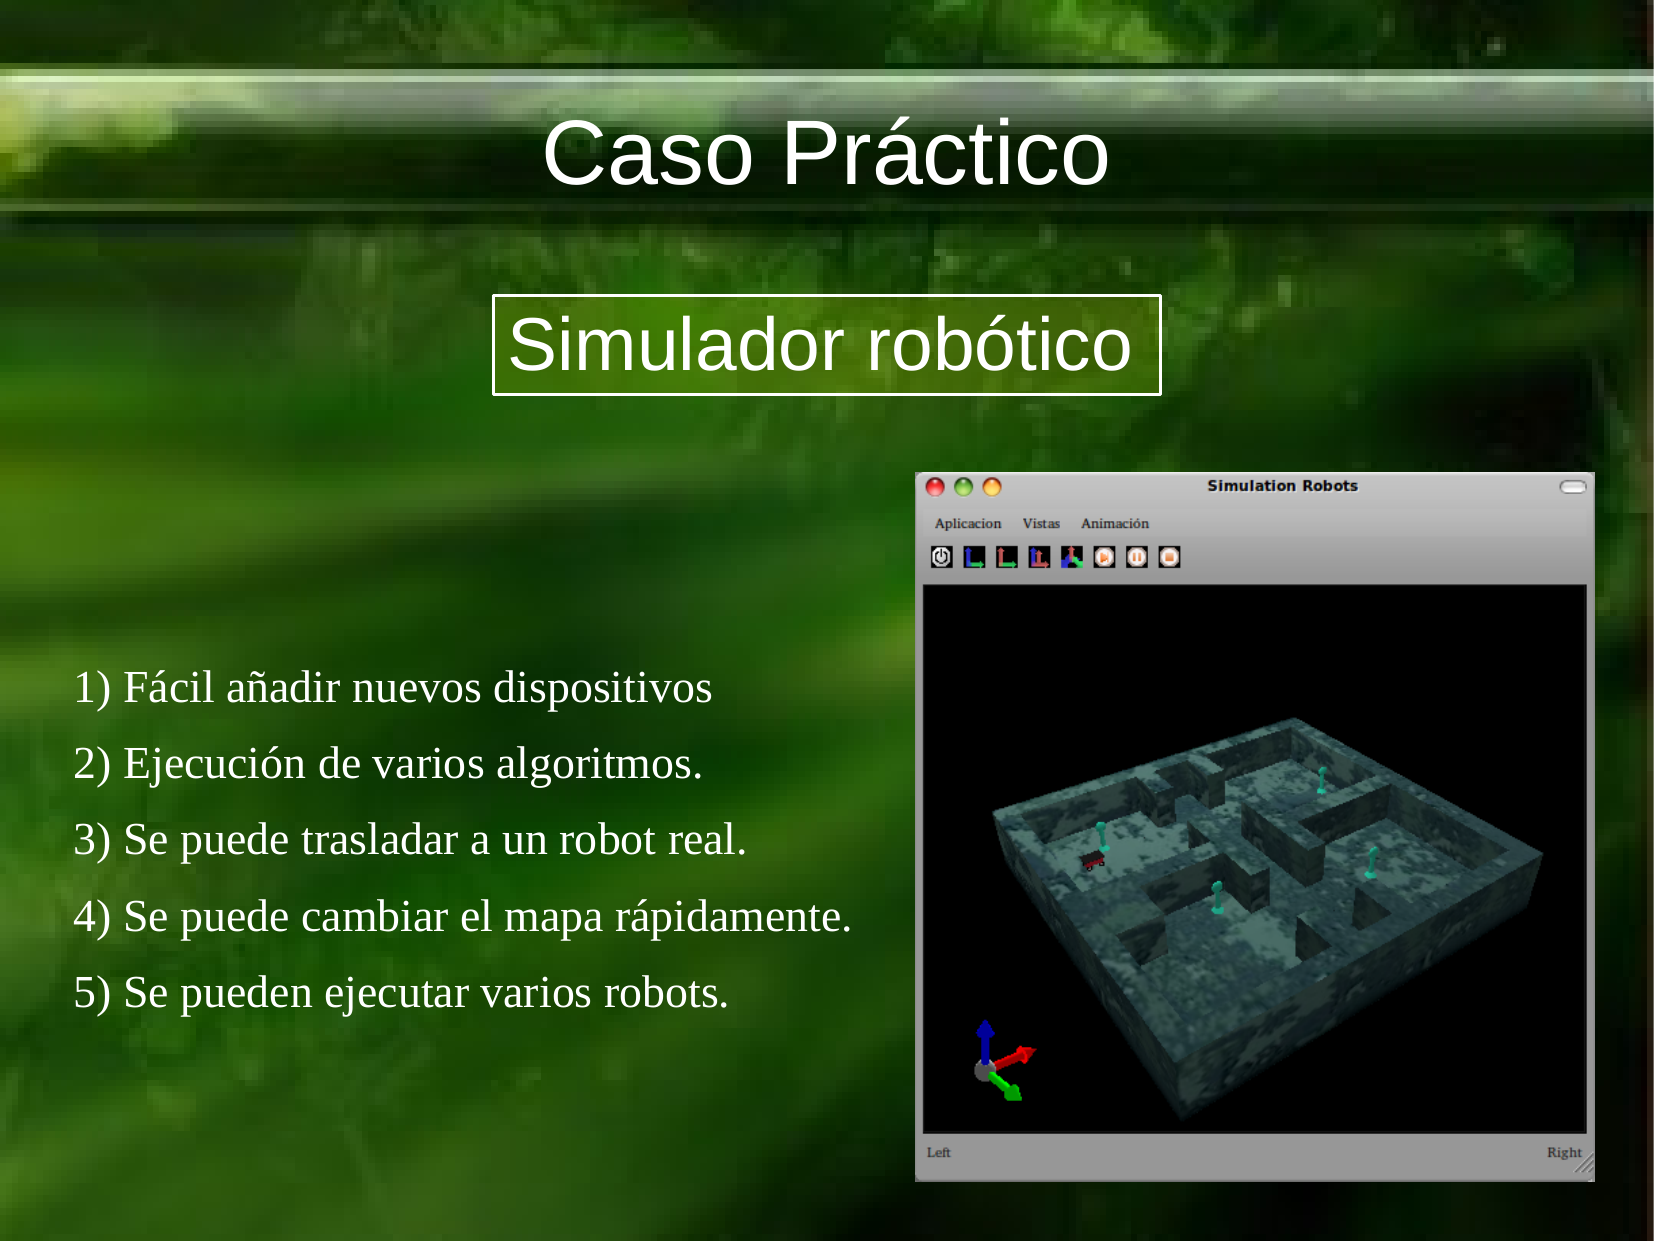

# Caso Práctico
Simulador robótico
 Fácil añadir nuevos dispositivos
 Ejecución de varios algoritmos.
 Se puede trasladar a un robot real.
 Se puede cambiar el mapa rápidamente.
 Se pueden ejecutar varios robots.
20